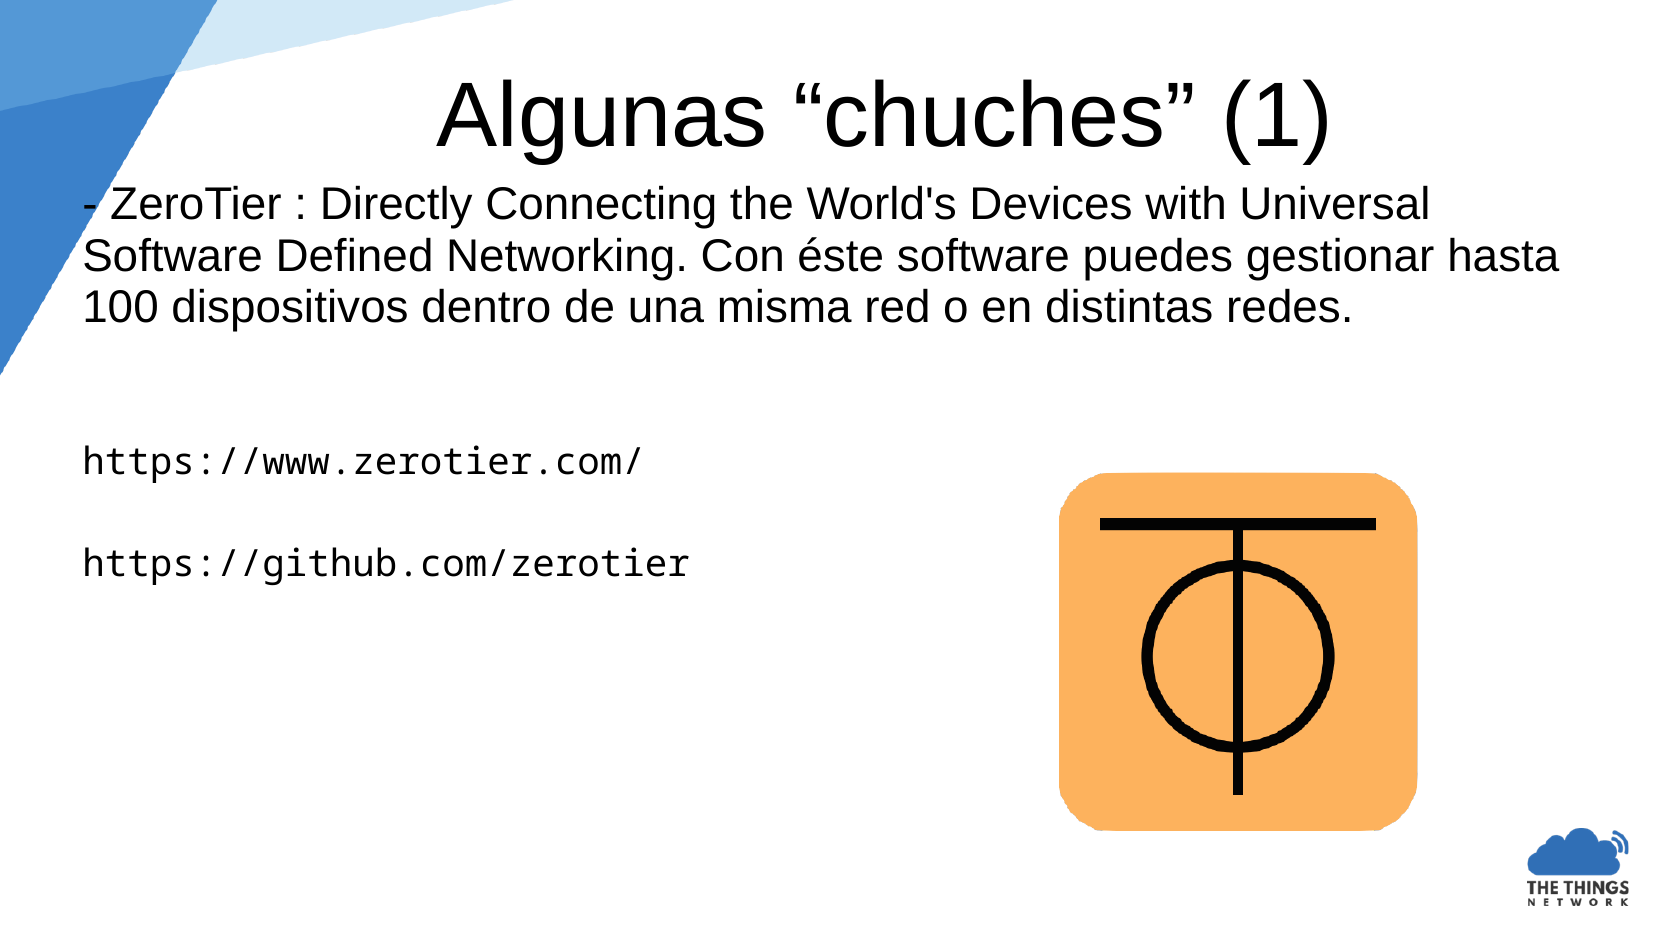

# Algunas “chuches” (1)
- ZeroTier : Directly Connecting the World's Devices with Universal Software Defined Networking. Con éste software puedes gestionar hasta 100 dispositivos dentro de una misma red o en distintas redes.
https://www.zerotier.com/
https://github.com/zerotier